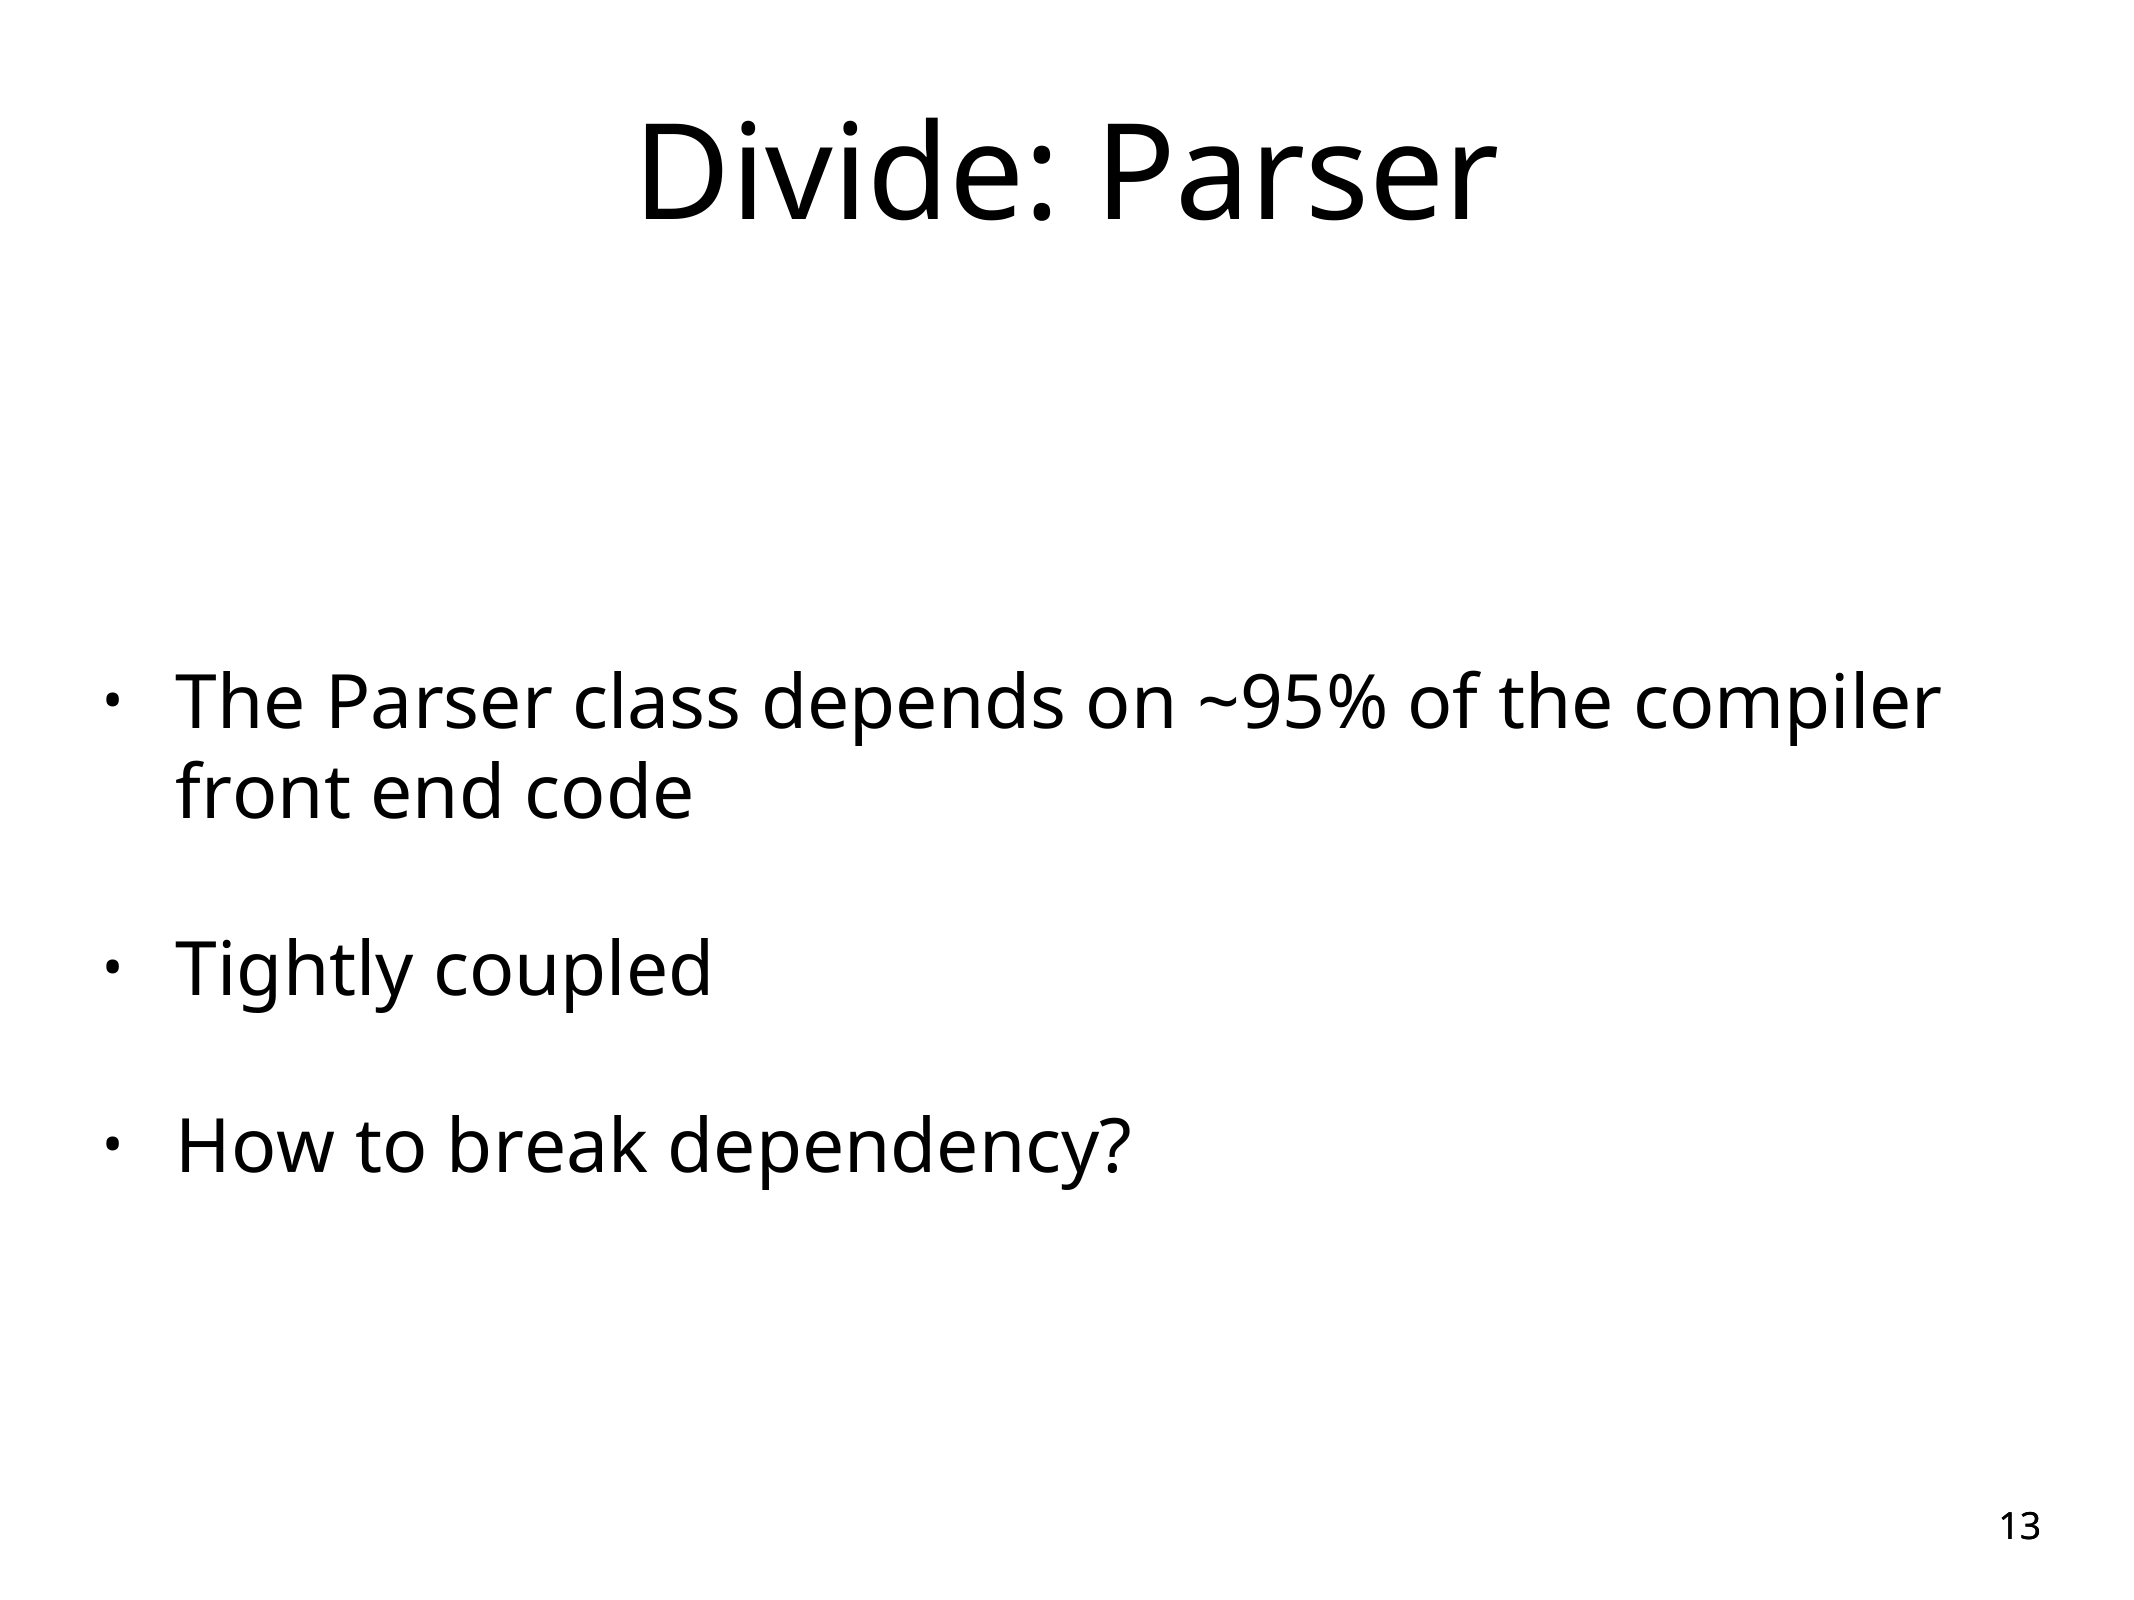

# Divide: Parser
The Parser class depends on ~95% of the compiler front end code
Tightly coupled
How to break dependency?
13